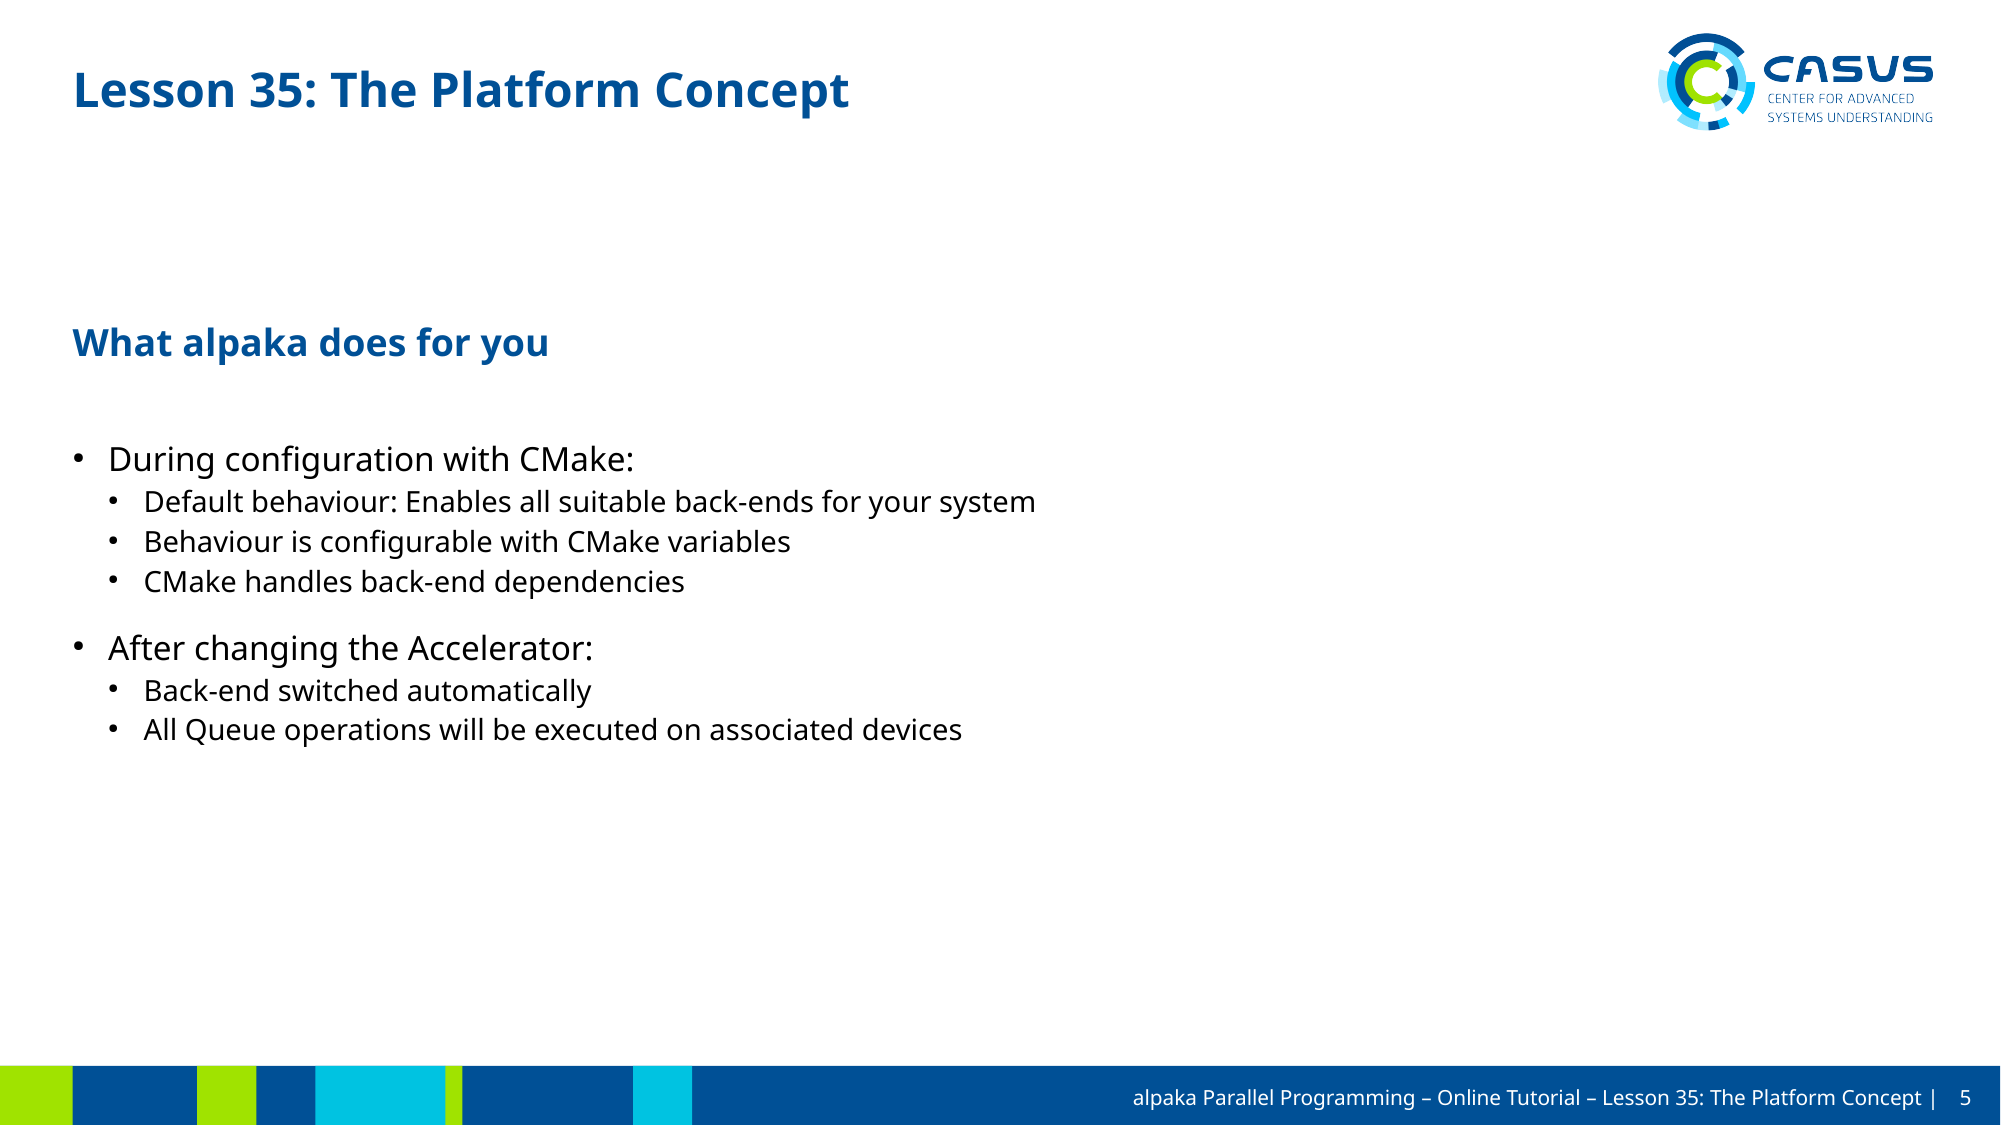

# Lesson 35: The Platform Concept
What alpaka does for you
During configuration with CMake:
Default behaviour: Enables all suitable back-ends for your system
Behaviour is configurable with CMake variables
CMake handles back-end dependencies
After changing the Accelerator:
Back-end switched automatically
All Queue operations will be executed on associated devices
alpaka Parallel Programming – Online Tutorial – Lesson 35: The Platform Concept
5